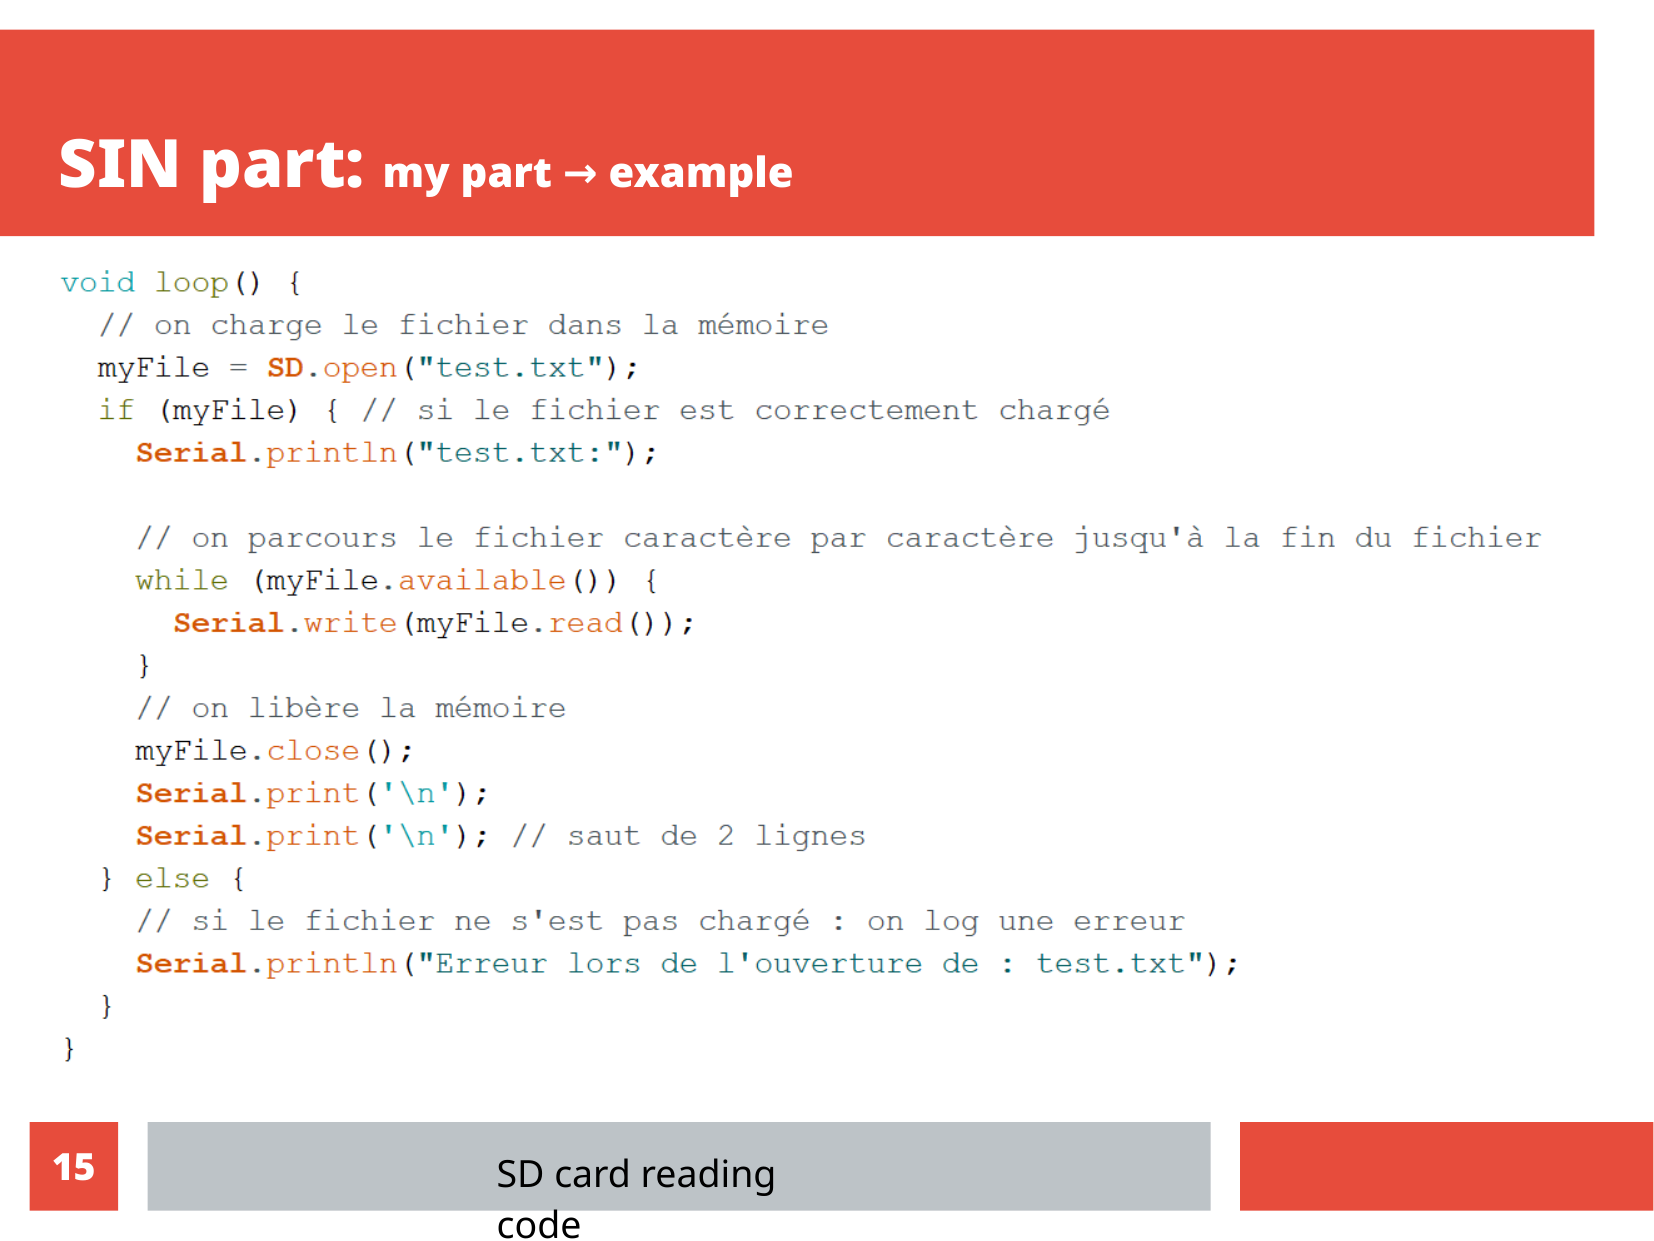

# SIN part: my part → example
15
SD card reading code